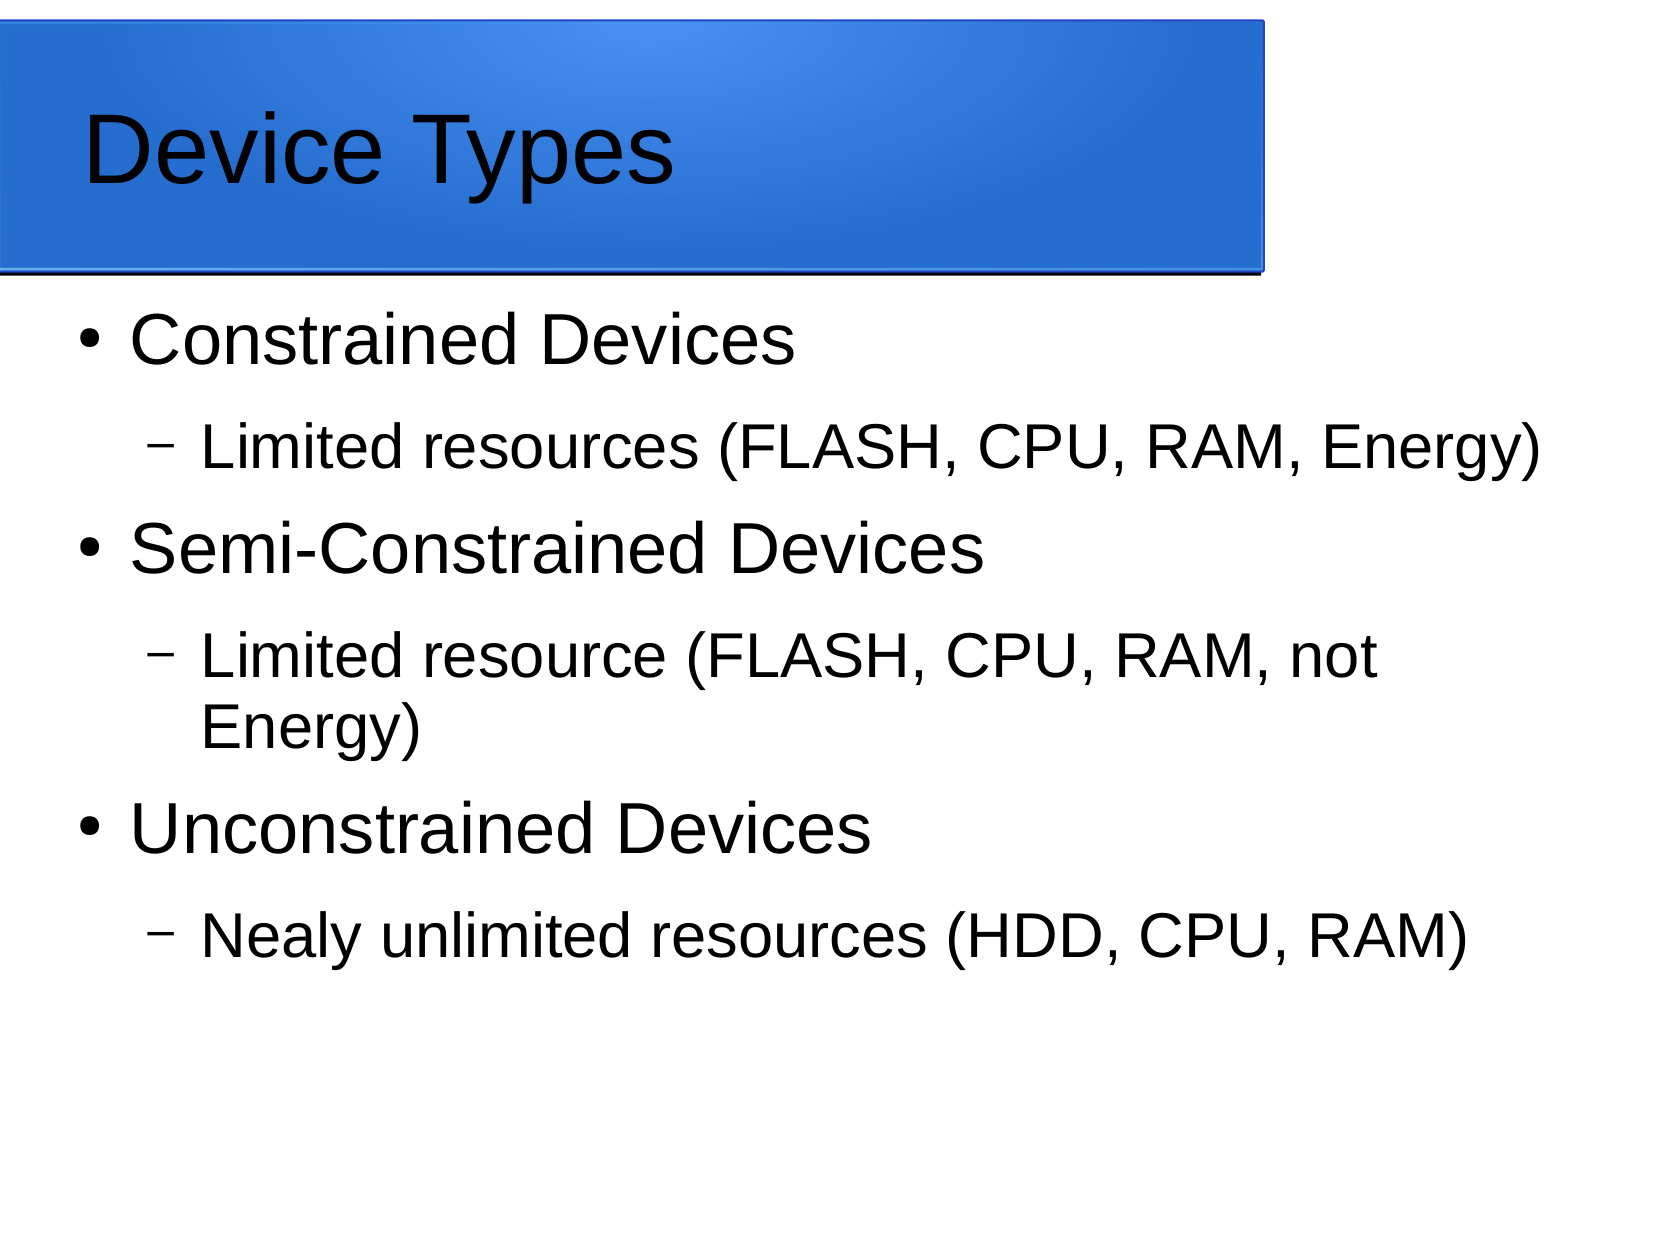

# Device Types
Constrained Devices
Limited resources (FLASH, CPU, RAM, Energy)
Semi-Constrained Devices
Limited resource (FLASH, CPU, RAM, not Energy)
Unconstrained Devices
Nealy unlimited resources (HDD, CPU, RAM)